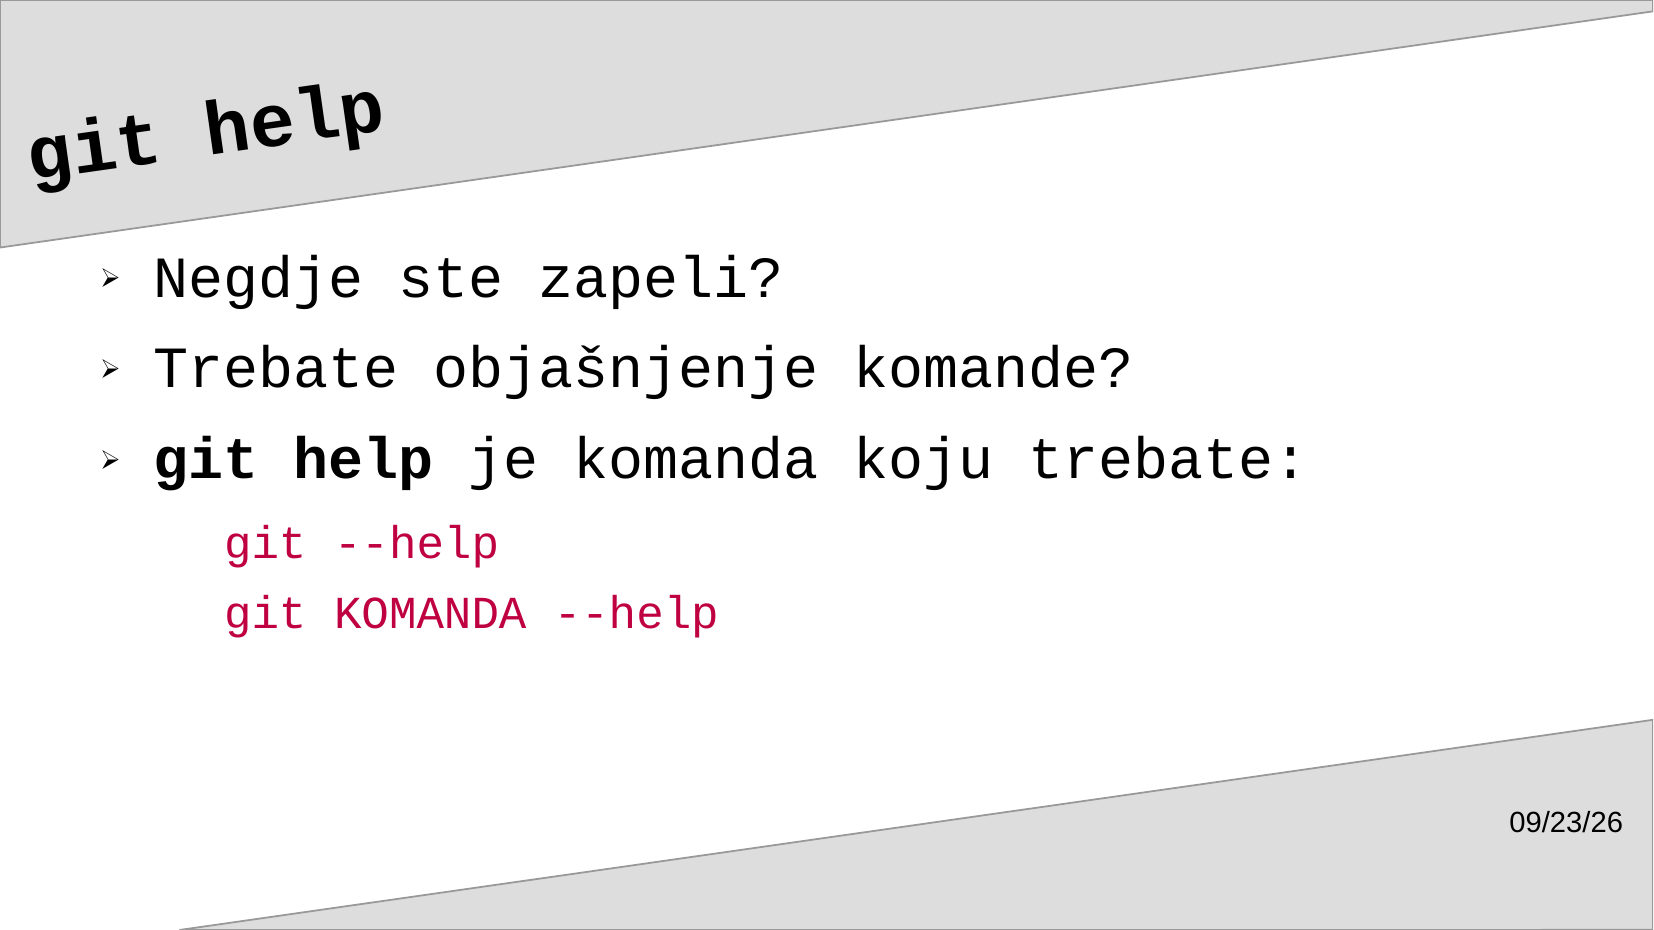

# git help
Negdje ste zapeli?
Trebate objašnjenje komande?
git help je komanda koju trebate:
git --help
git KOMANDA --help
30